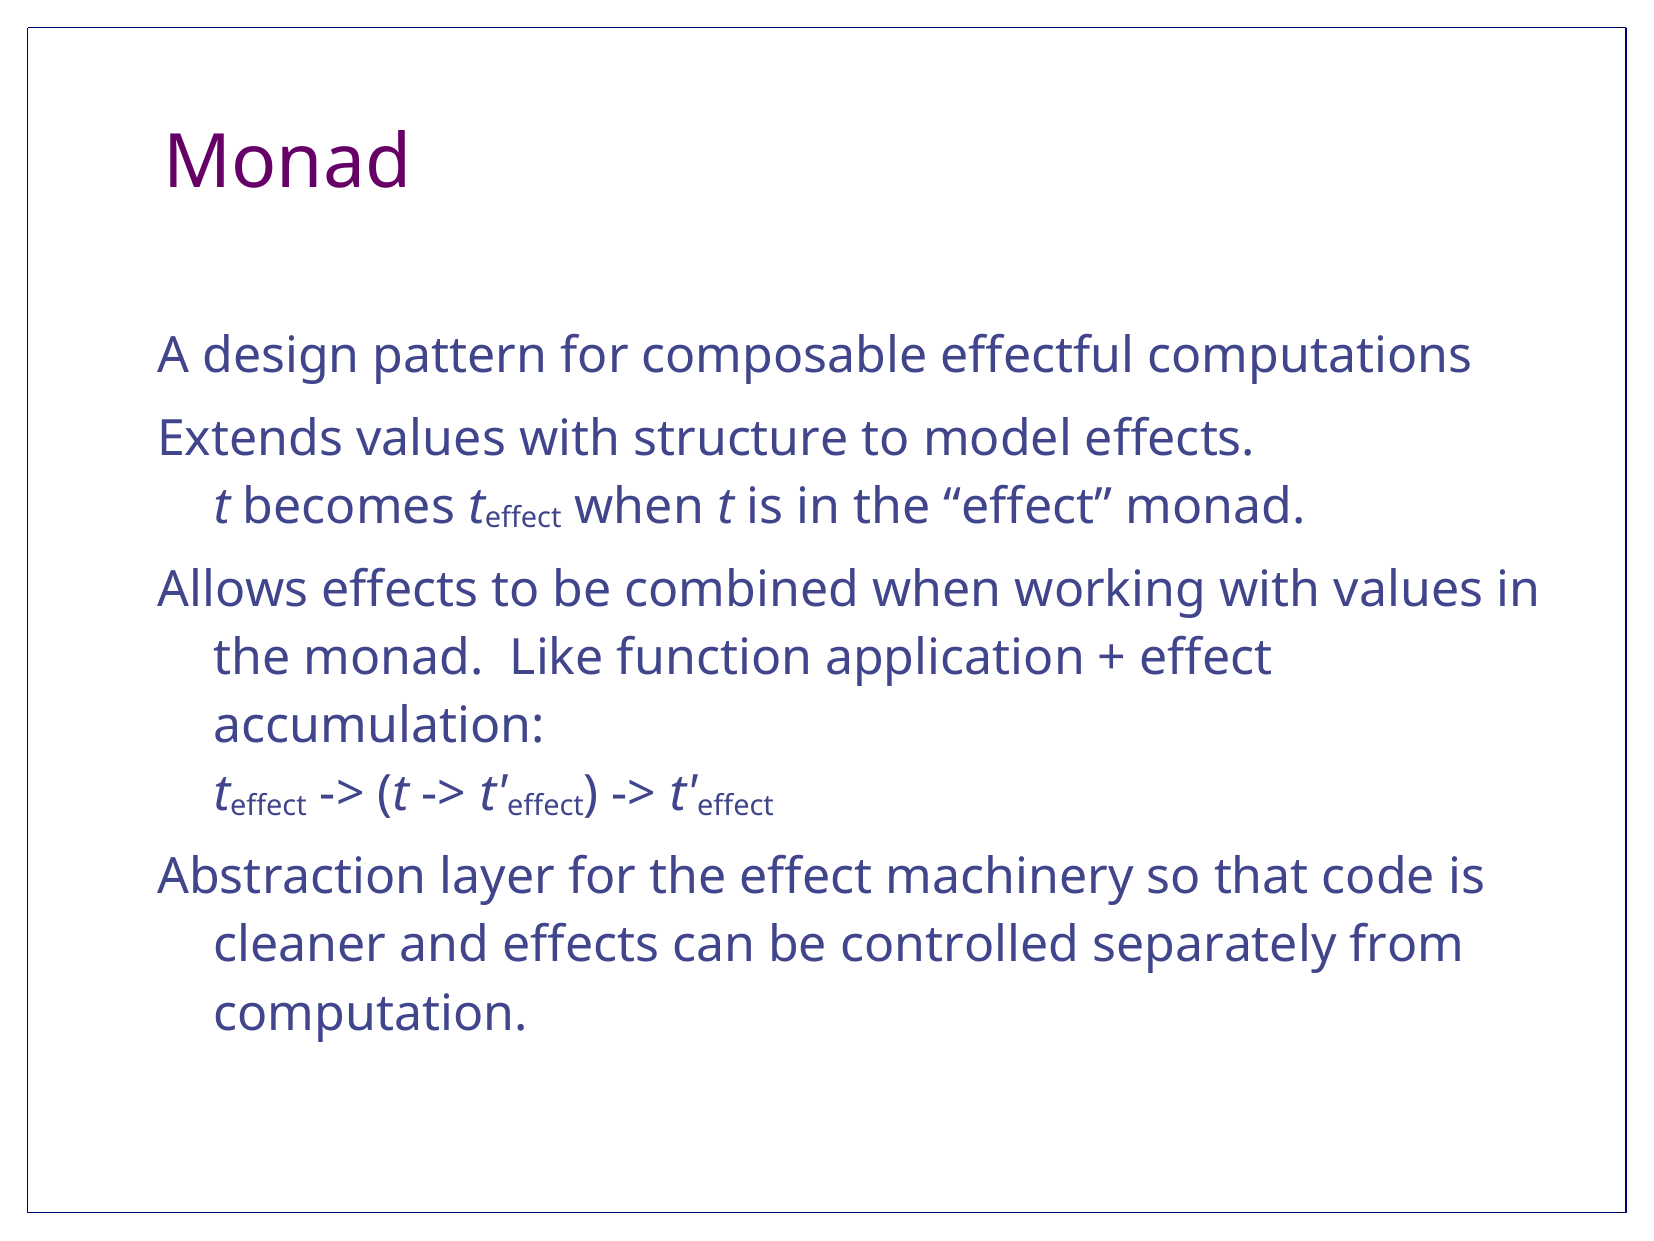

# Monad
A design pattern for composable effectful computations
Extends values with structure to model effects.
t becomes teffect when t is in the “effect” monad.
Allows effects to be combined when working with values in the monad. Like function application + effect accumulation:
teffect -> (t -> t'effect) -> t'effect
Abstraction layer for the effect machinery so that code is cleaner and effects can be controlled separately from computation.